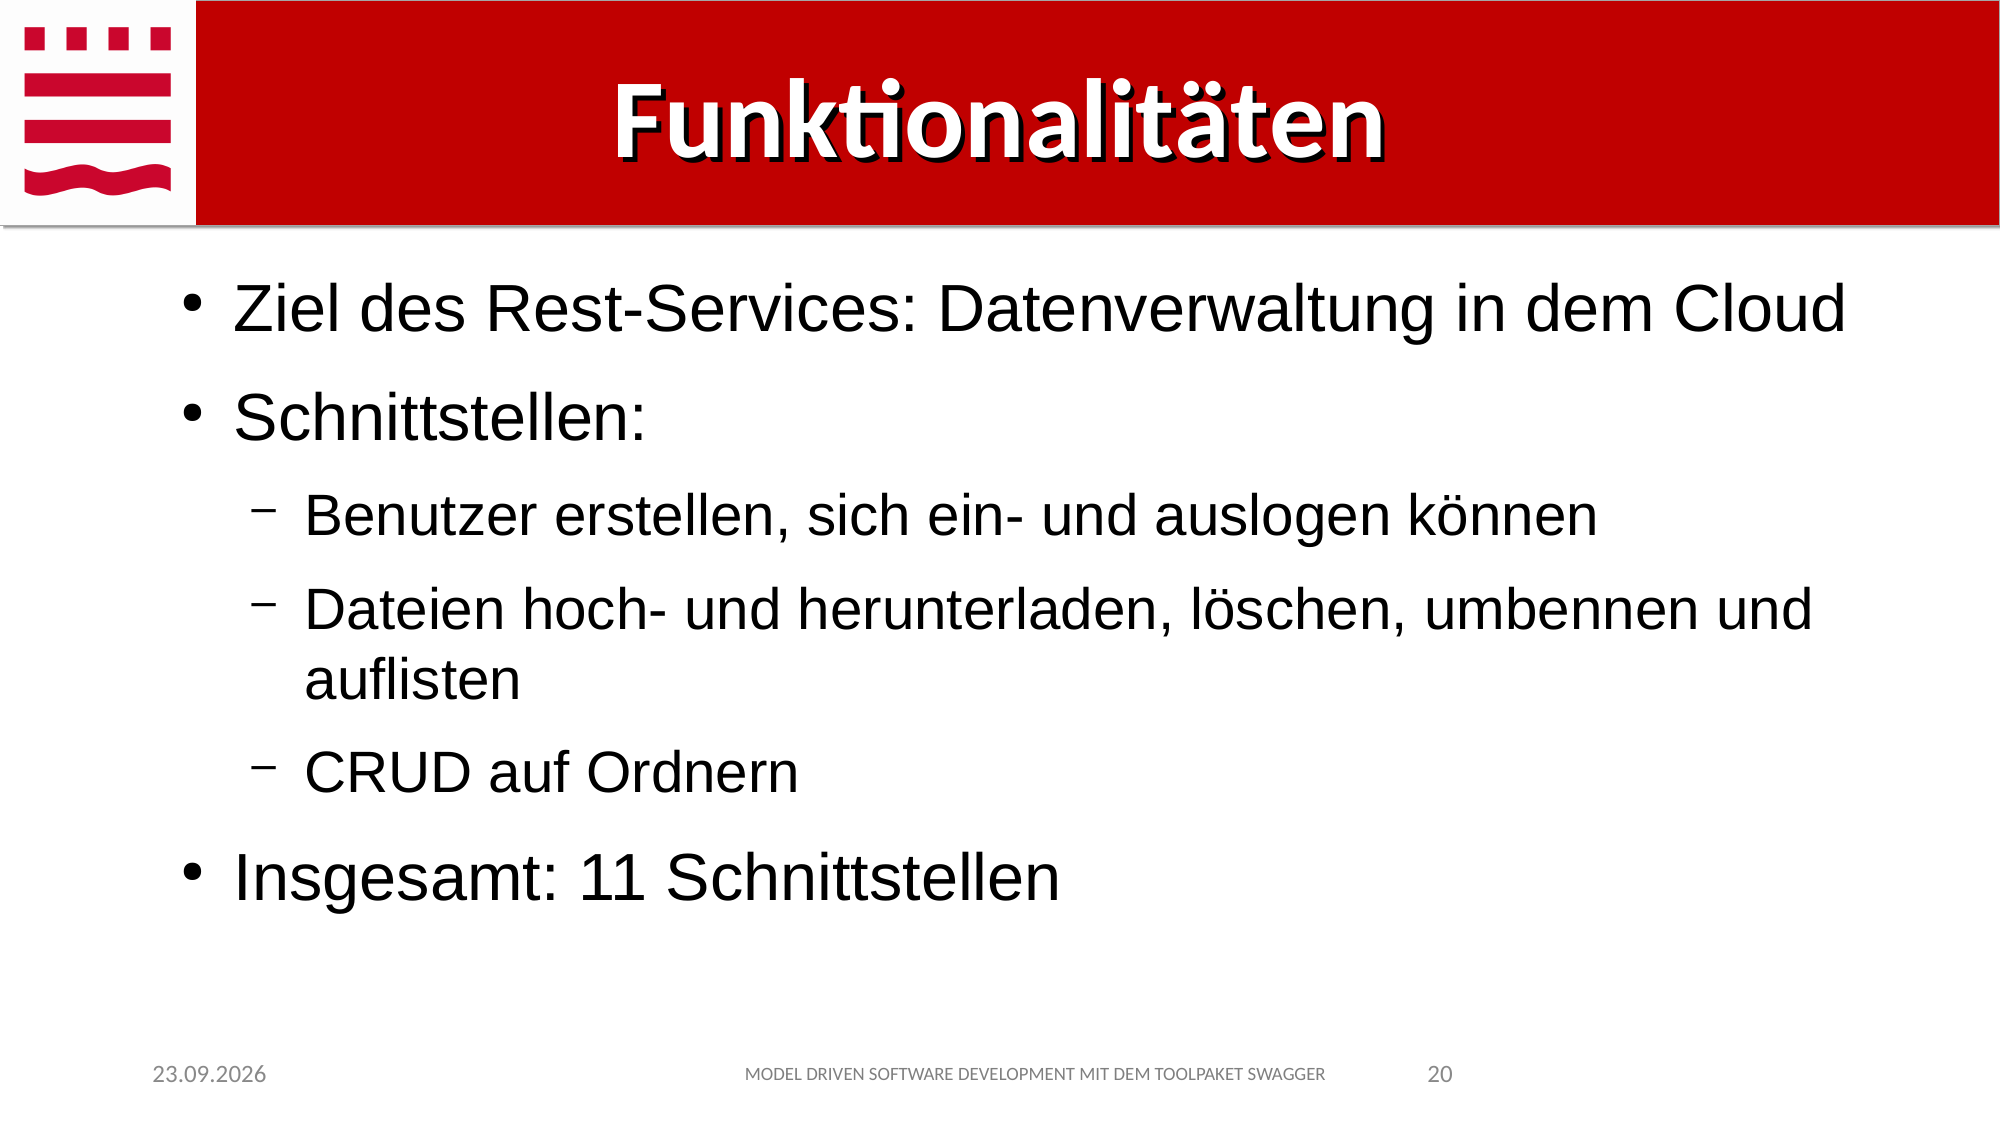

Funktionalitäten
# Ziel des Rest-Services: Datenverwaltung in dem Cloud
Schnittstellen:
Benutzer erstellen, sich ein- und auslogen können
Dateien hoch- und herunterladen, löschen, umbennen und auflisten
CRUD auf Ordnern
Insgesamt: 11 Schnittstellen
MODEL DRIVEN SOFTWARE DEVELOPMENT MIT DEM TOOLPAKET SWAGGER